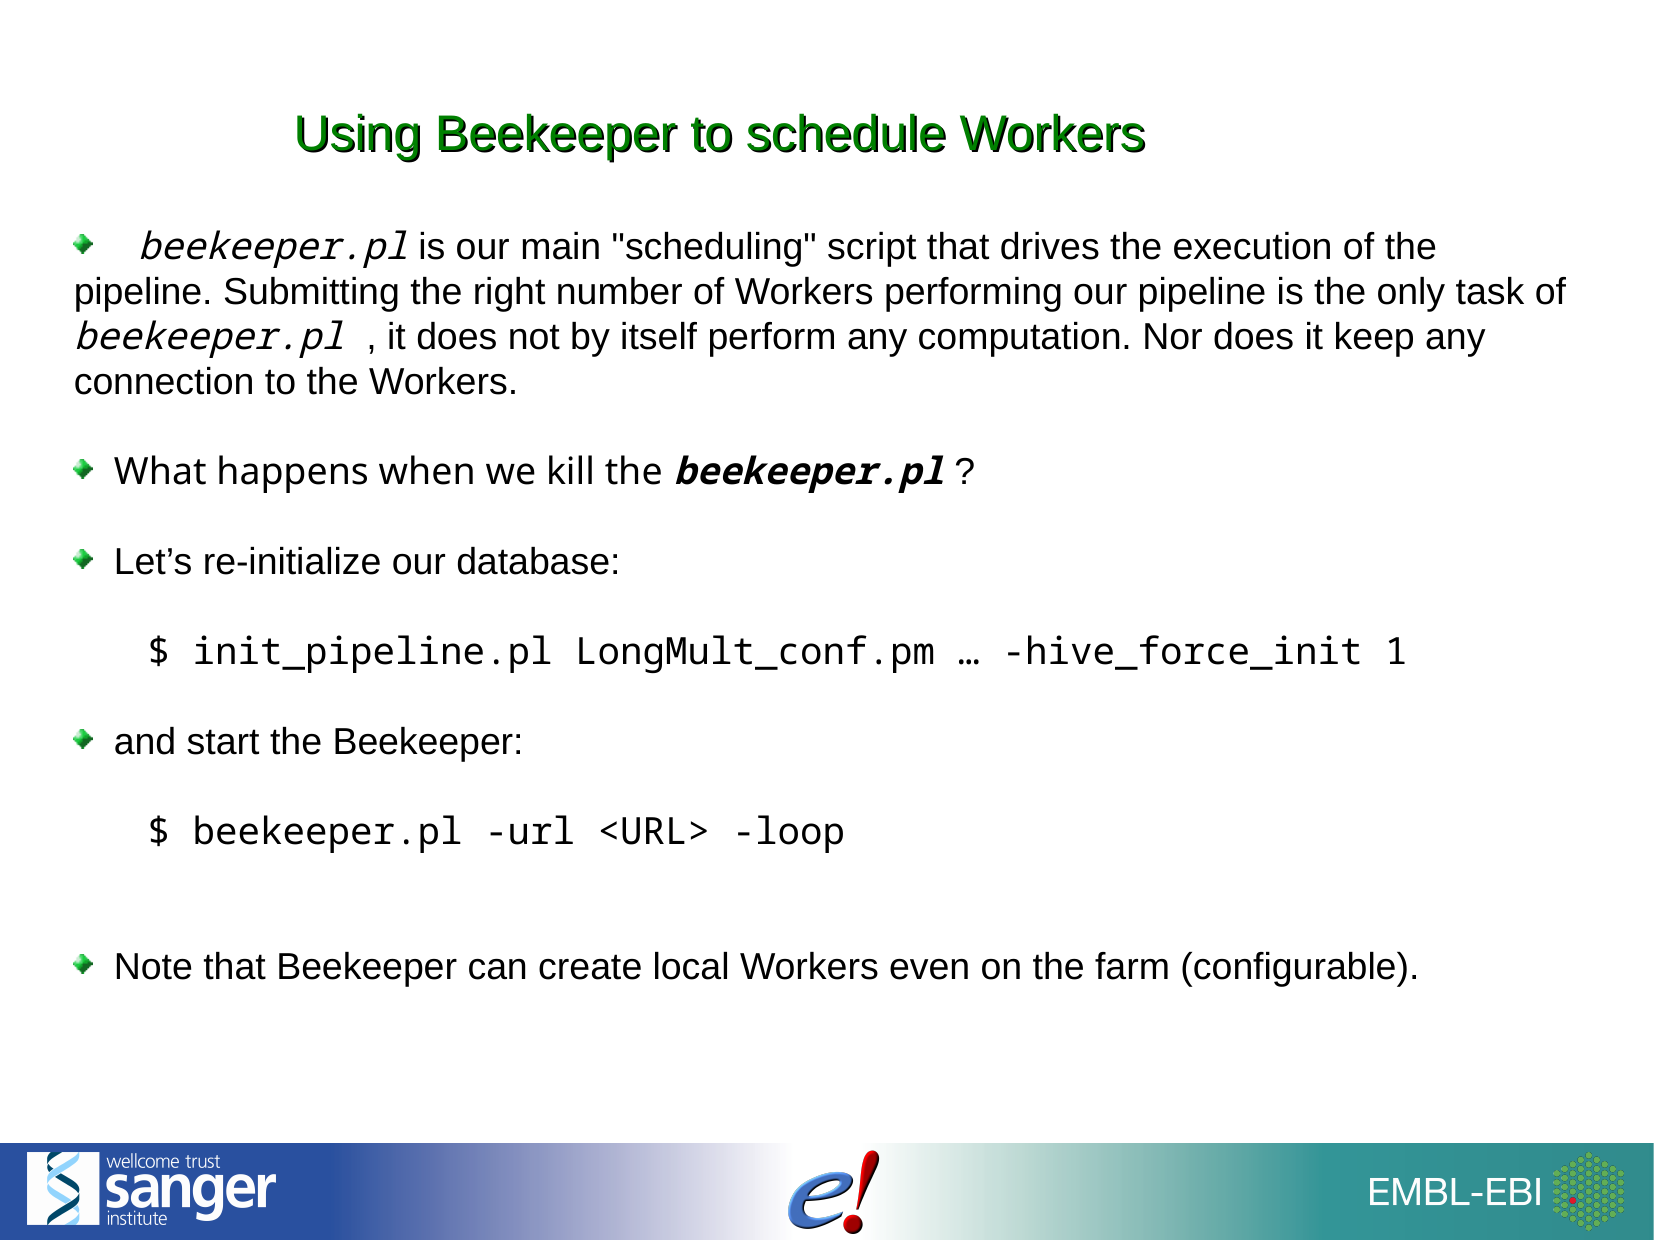

Using Beekeeper to schedule Workers
 beekeeper.pl is our main "scheduling" script that drives the execution of the pipeline. Submitting the right number of Workers performing our pipeline is the only task of beekeeper.pl , it does not by itself perform any computation. Nor does it keep any connection to the Workers.
 What happens when we kill the beekeeper.pl ?
 Let’s re-initialize our database:
	$ init_pipeline.pl LongMult_conf.pm … -hive_force_init 1
 and start the Beekeeper:
	$ beekeeper.pl -url <URL> -loop
 Note that Beekeeper can create local Workers even on the farm (configurable).